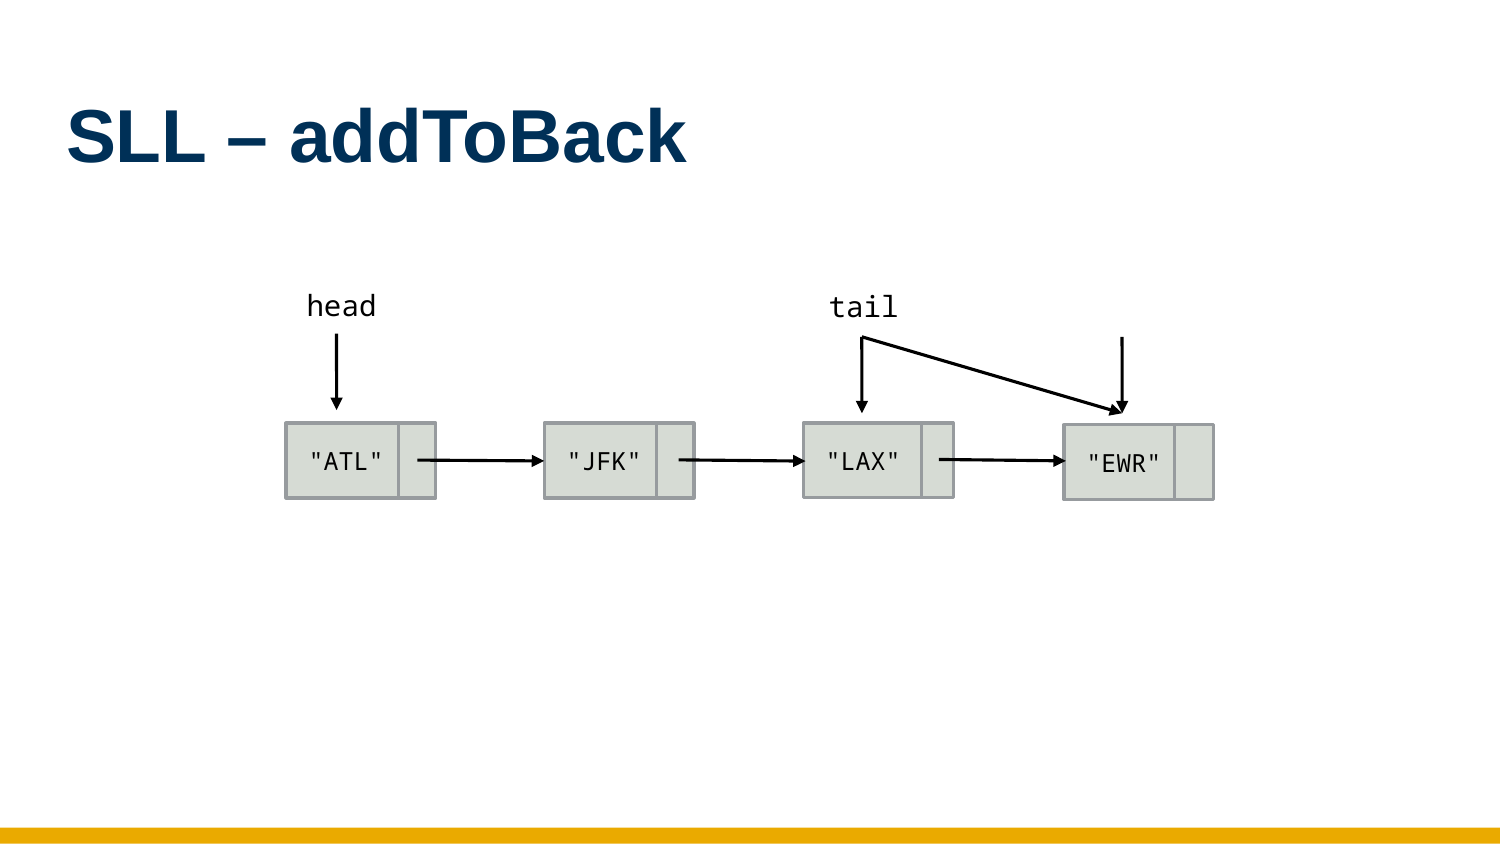

# SLL – addToBack
head
tail
"ATL"
"JFK"
"LAX"
"EWR"